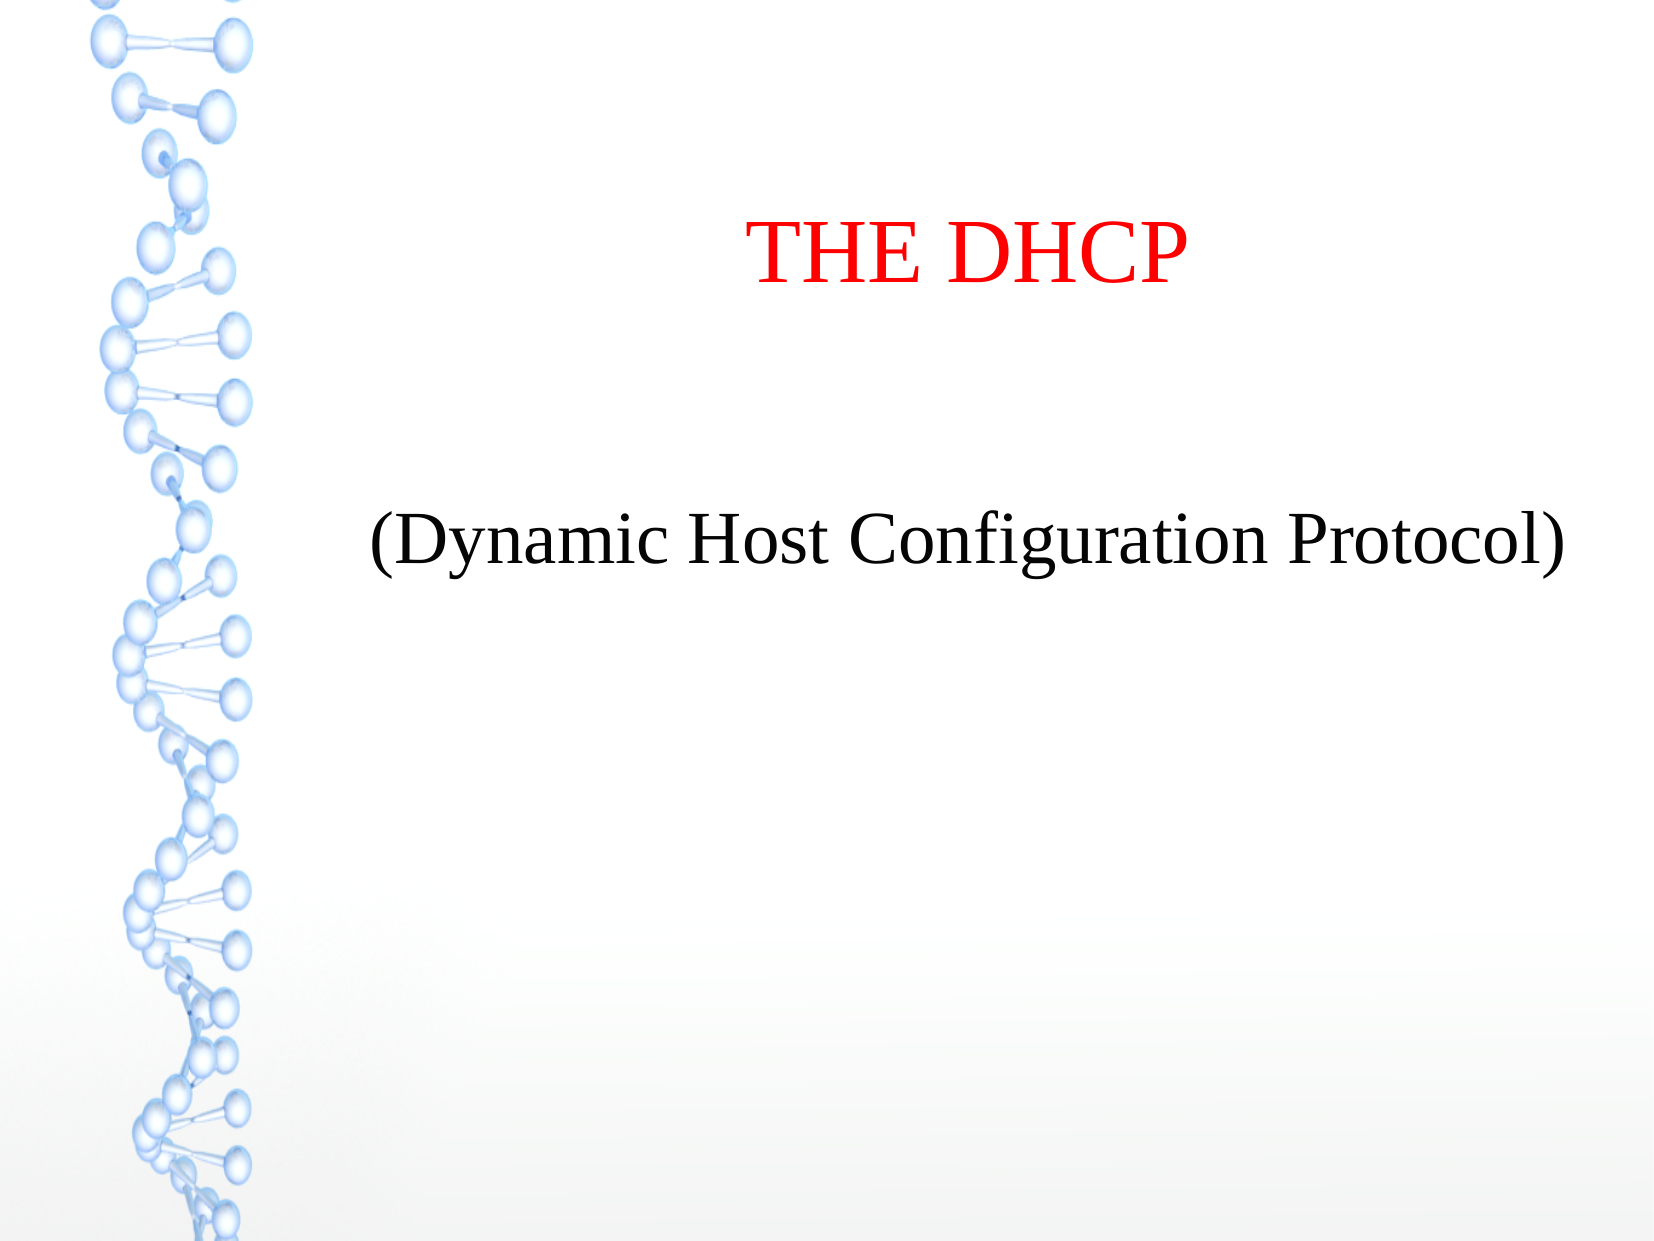

# THE DHCP
(Dynamic Host Configuration Protocol)